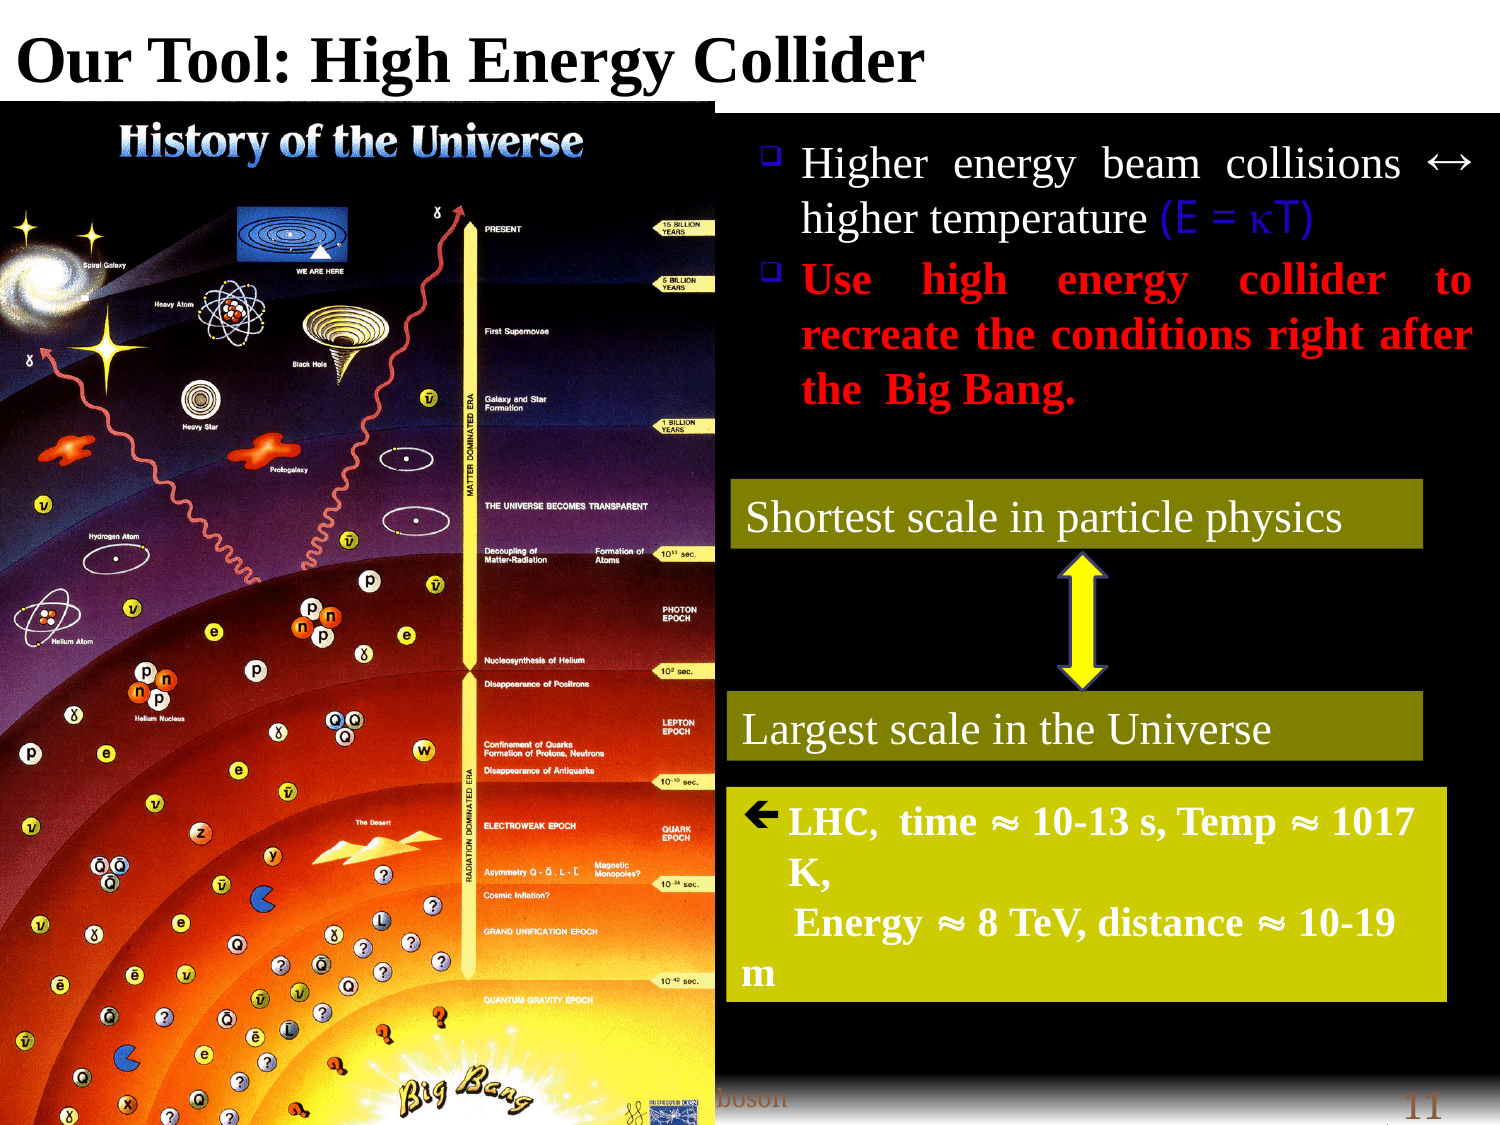

# Our Tool: High Energy Collider
Higher energy beam collisions  higher temperature (E = T)
Use high energy collider to recreate the conditions right after the Big Bang.
Shortest scale in particle physics
Largest scale in the Universe
LHC, time  10-13 s, Temp  1017 K,
 Energy  8 TeV, distance  10-19 m
September 12, 2012
Search for Higgs boson